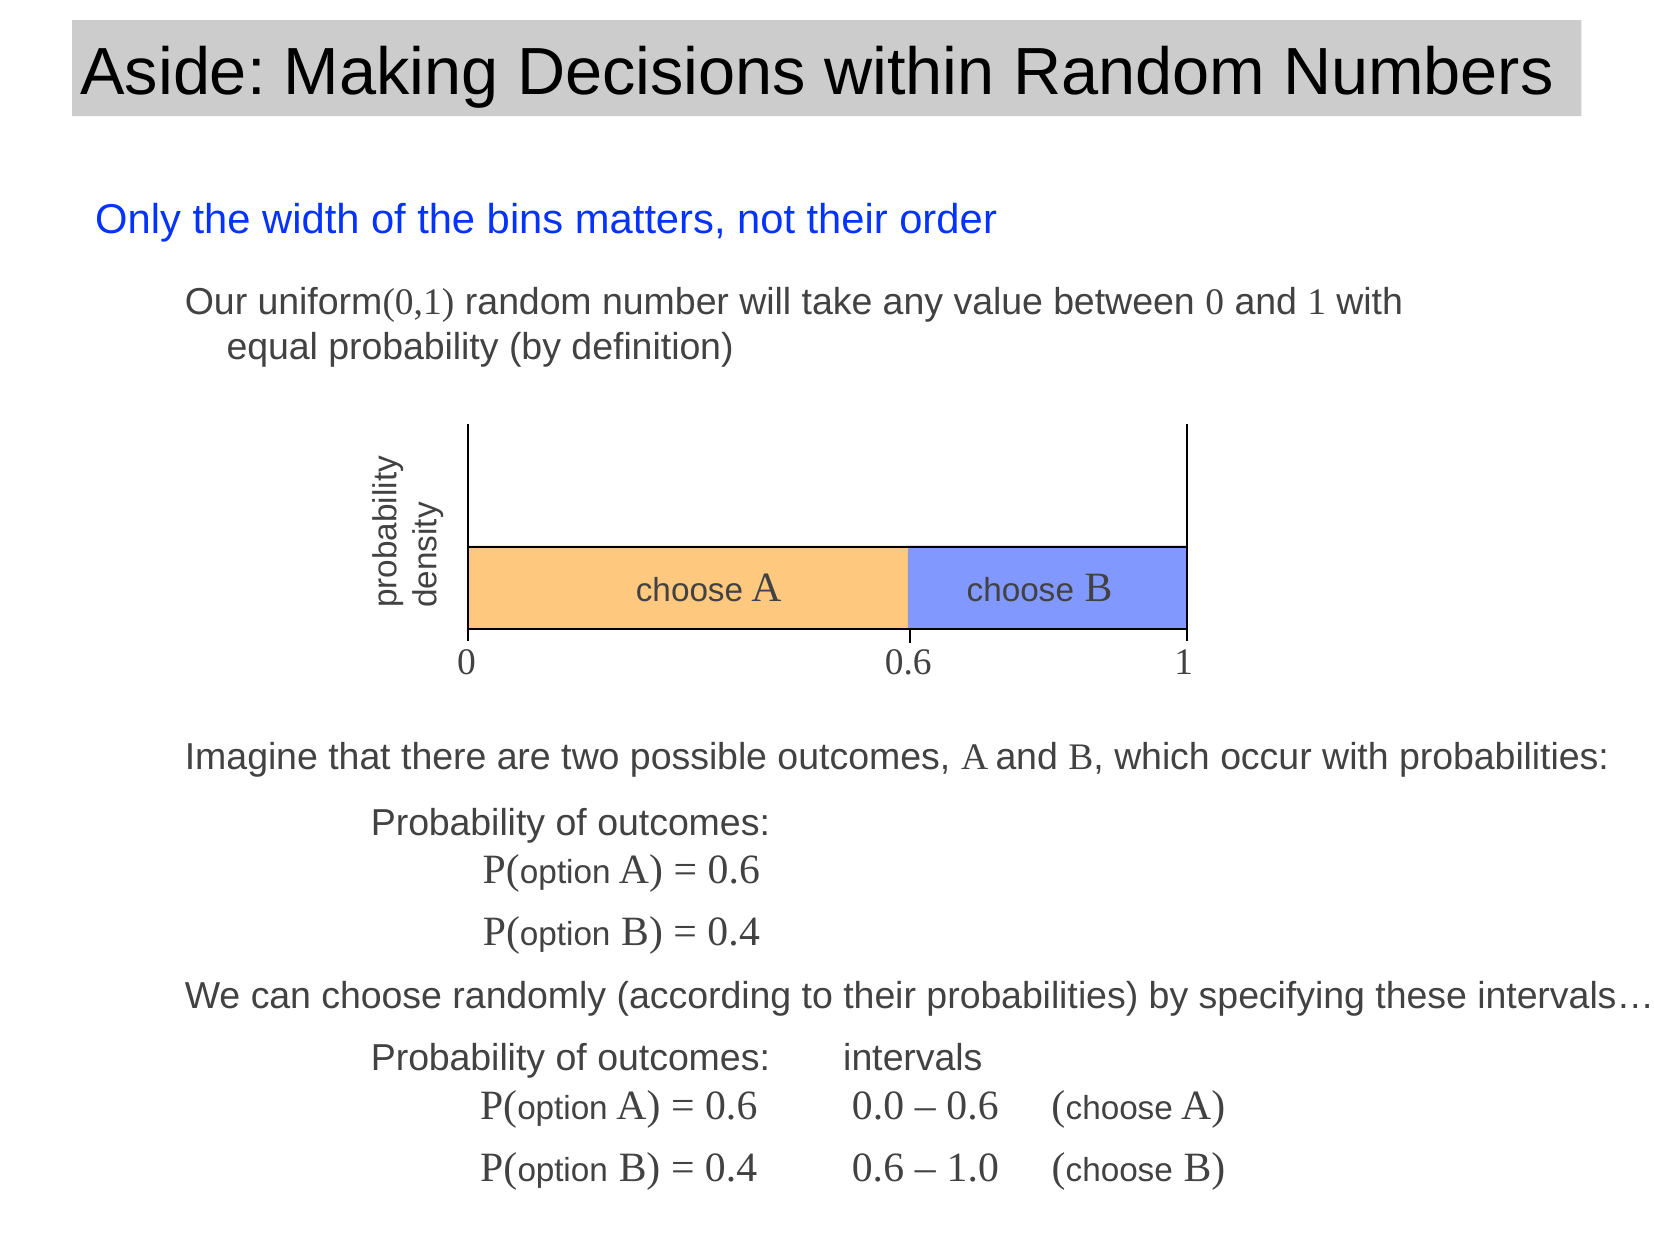

Aside: Making Decisions within Random Numbers
Only the width of the bins matters, not their order
Our uniform(0,1) random number will take any value between 0 and 1 with
 equal probability (by definition)
probability
density
choose A
choose B
0
0.6
1
Imagine that there are two possible outcomes, A and B, which occur with probabilities:
Probability of outcomes:
P(option A) = 0.6
P(option B) = 0.4
We can choose randomly (according to their probabilities) by specifying these intervals…
Probability of outcomes: intervals
P(option A) = 0.6 0.0 – 0.6 (choose A)
P(option B) = 0.4 0.6 – 1.0 (choose B)